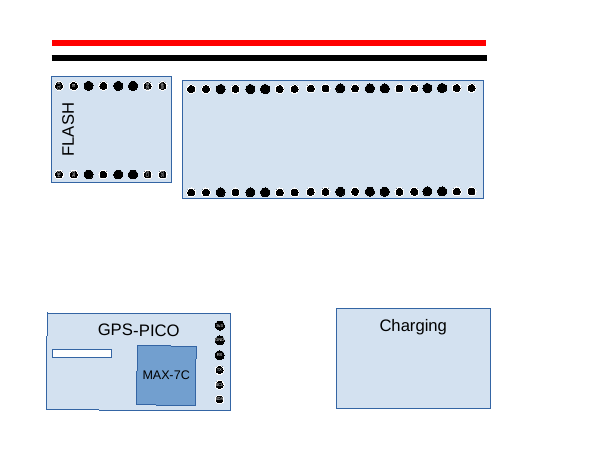

FLASH
CLK
SI
GND
WP
HD
3v3
SO
CS
Charging
GPS-PICO
3v3
GND
MAX-7C
RX
TX
SCL
SDA